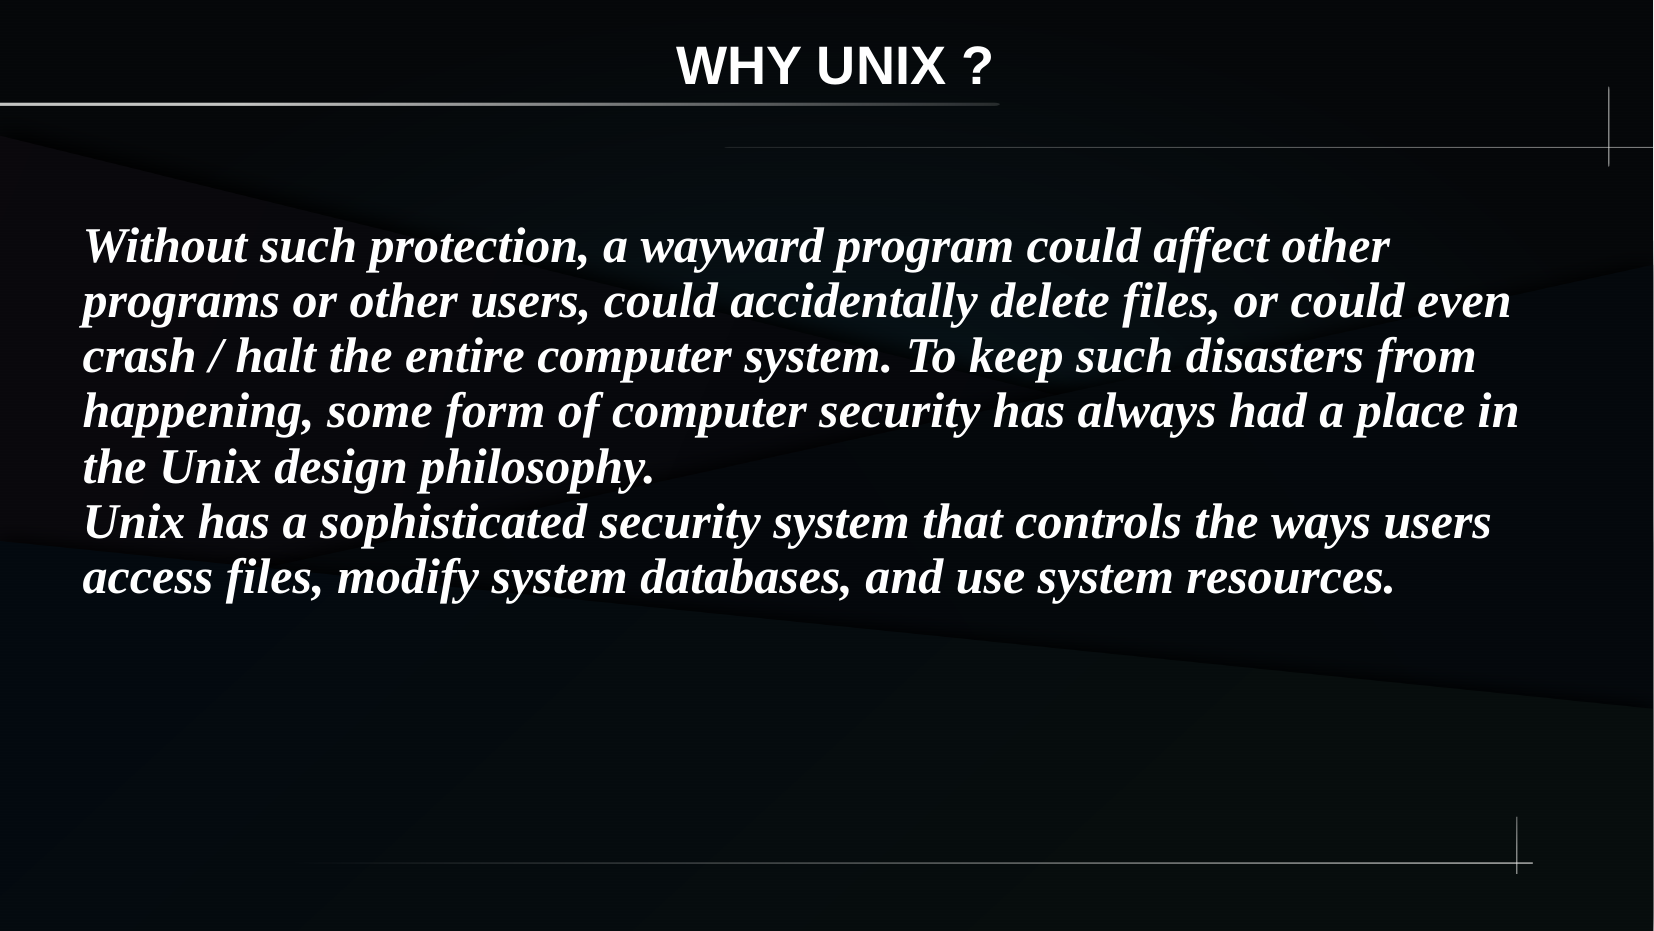

# WHY UNIX ?
Without such protection, a wayward program could affect other programs or other users, could accidentally delete files, or could even crash / halt the entire computer system. To keep such disasters from happening, some form of computer security has always had a place in the Unix design philosophy.
Unix has a sophisticated security system that controls the ways users access files, modify system databases, and use system resources.